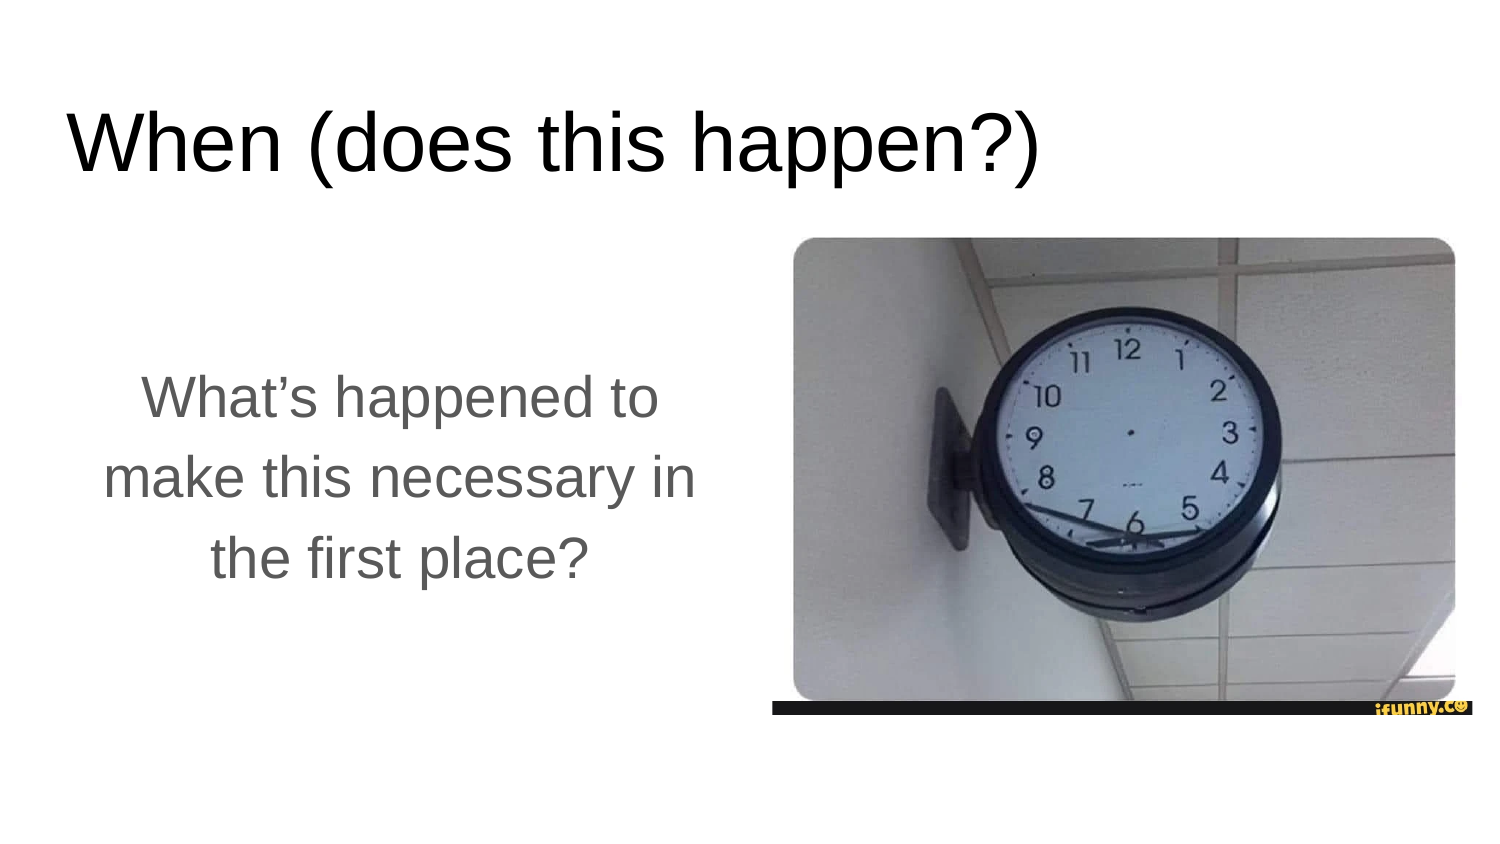

# When (does this happen?)
What’s happened to make this necessary in the first place?